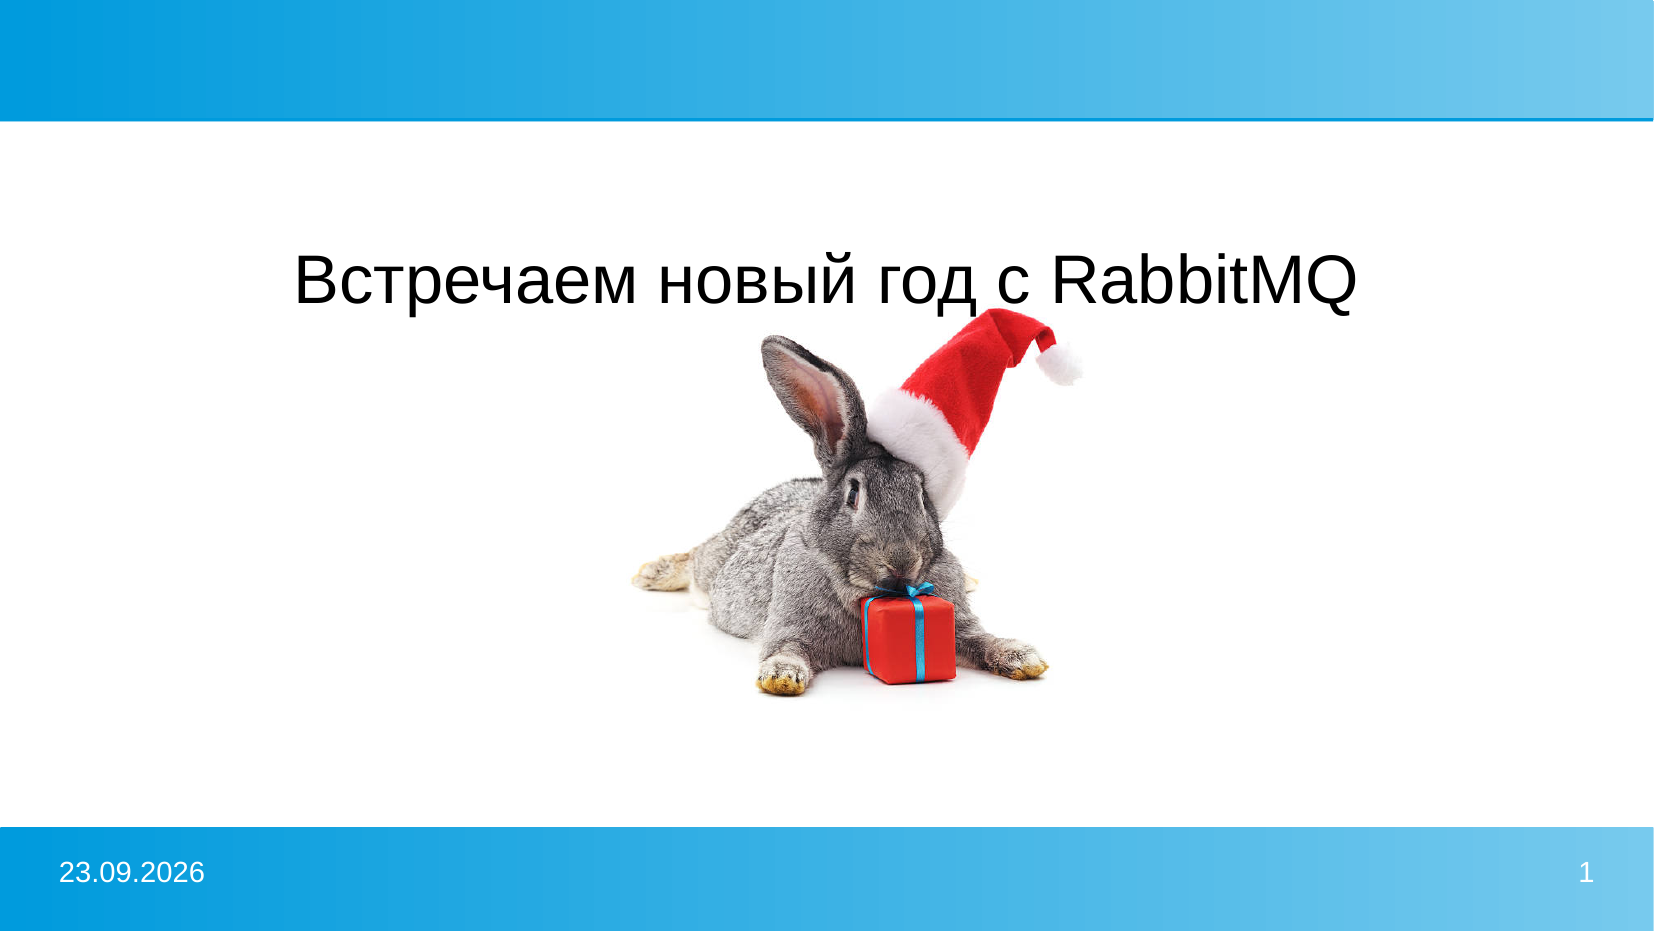

# Встречаем новый год с RabbitMQ
1